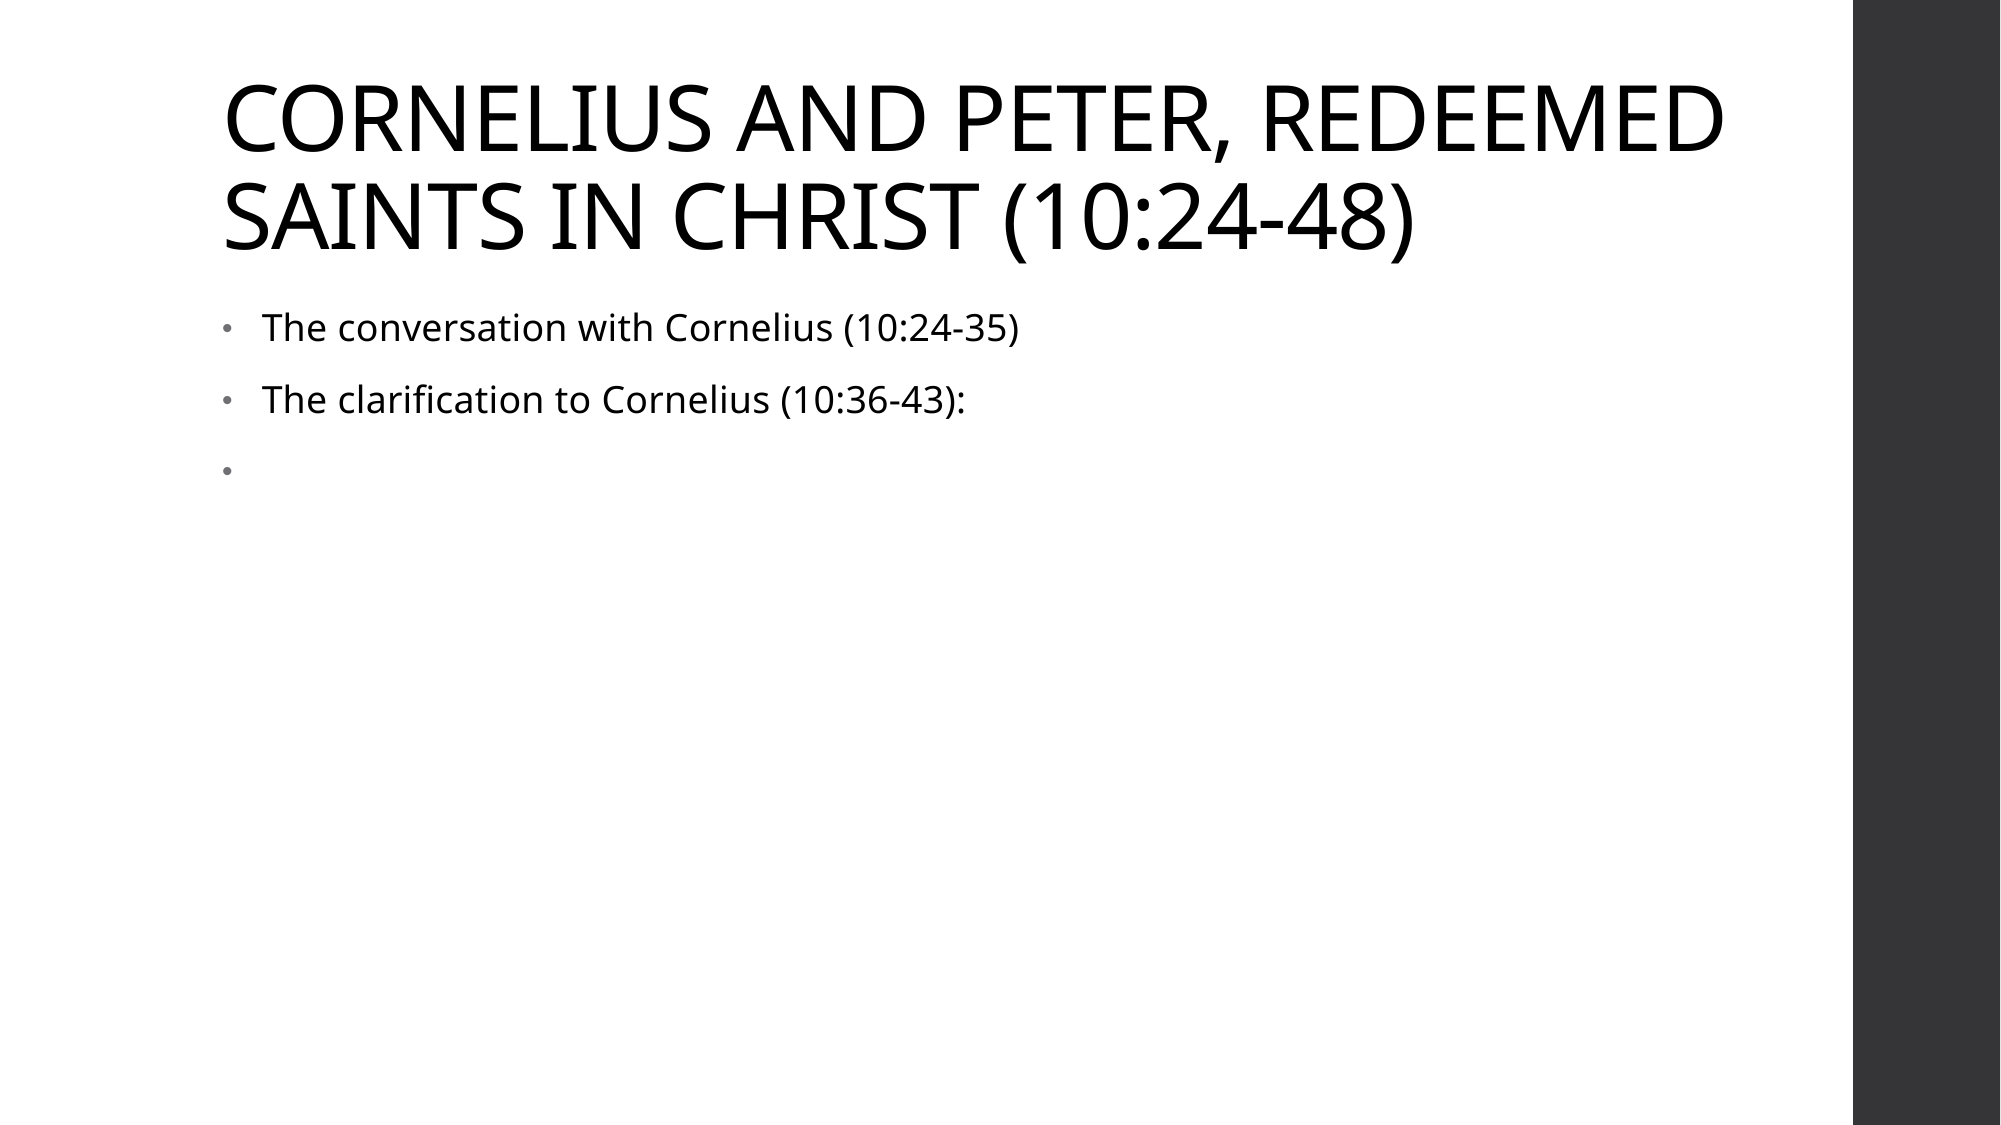

# CORNELIUS AND PETER, REDEEMED SAINTS IN CHRIST (10:24-48)
 The conversation with Cornelius (10:24-35)
 The clarification to Cornelius (10:36-43):